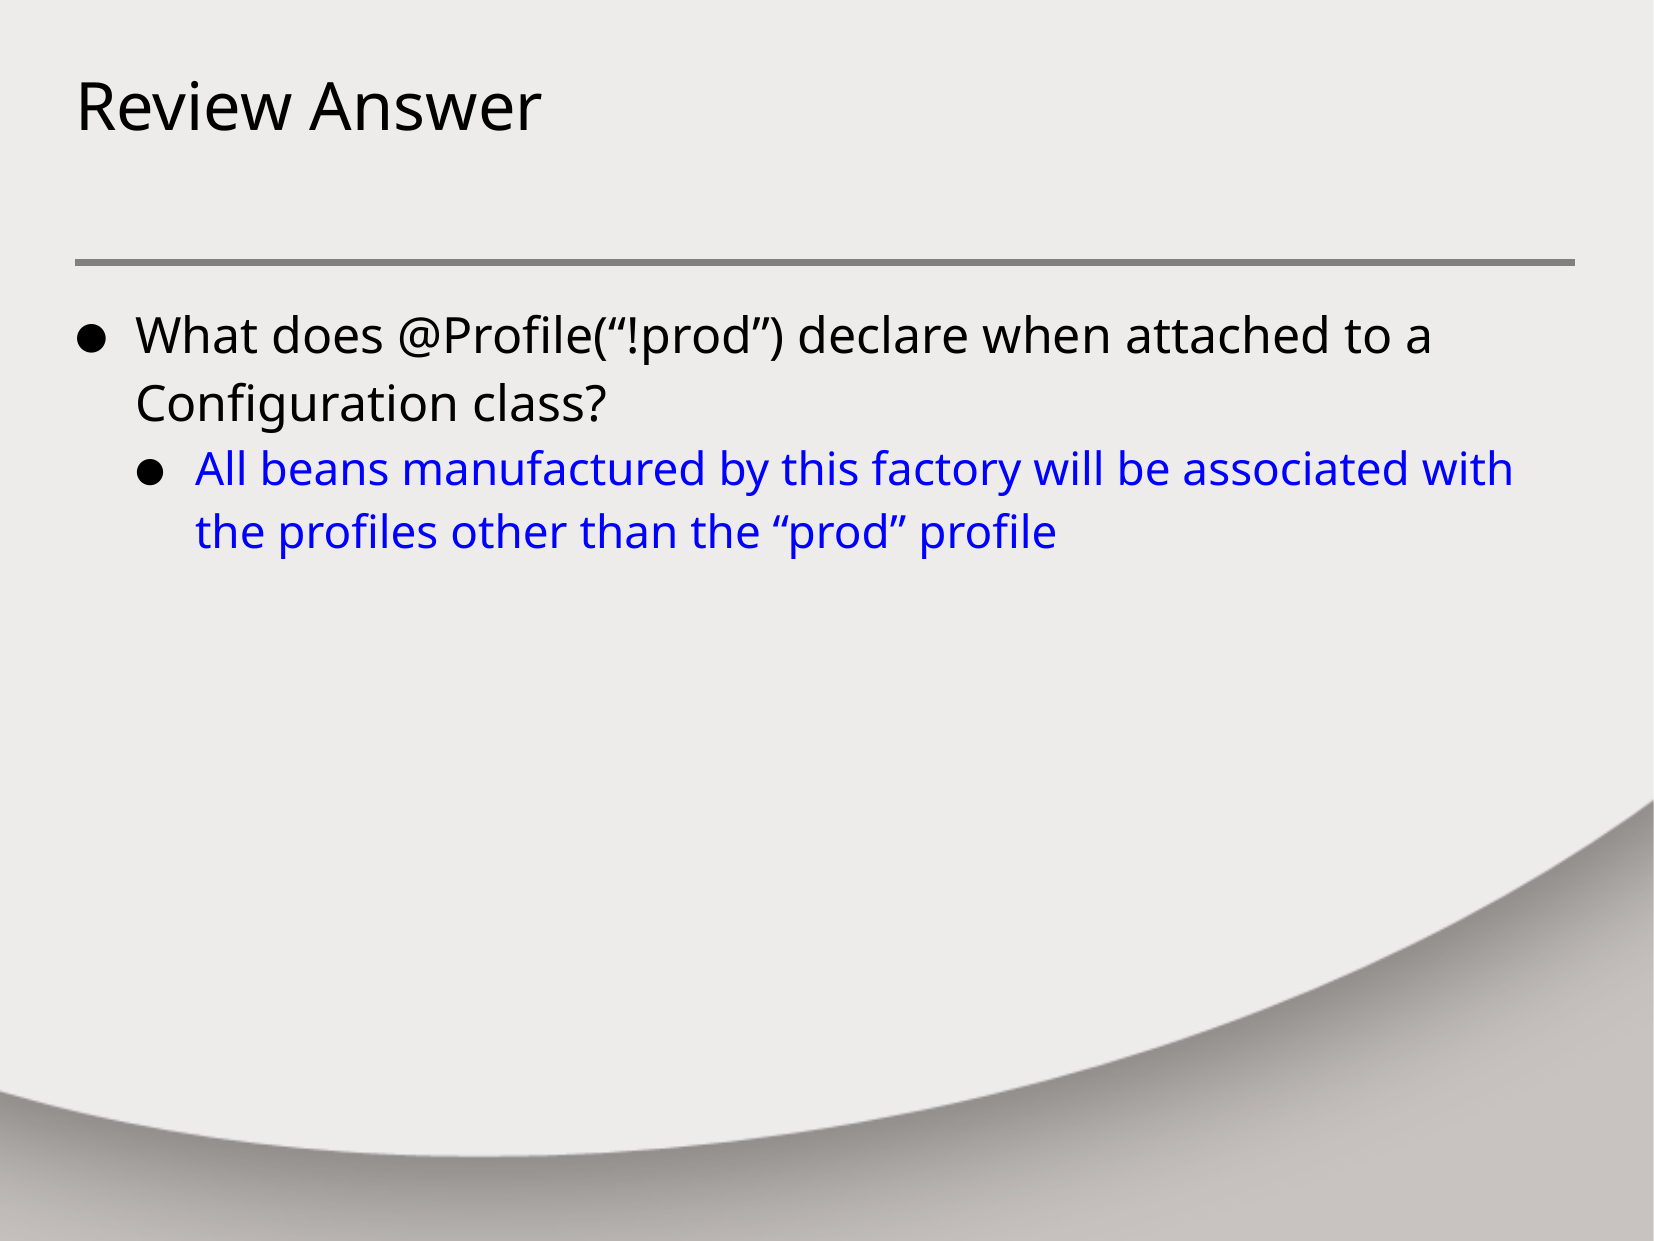

# Review Answer
What does @Profile(“!prod”) declare when attached to a Configuration class?
All beans manufactured by this factory will be associated with the profiles other than the “prod” profile